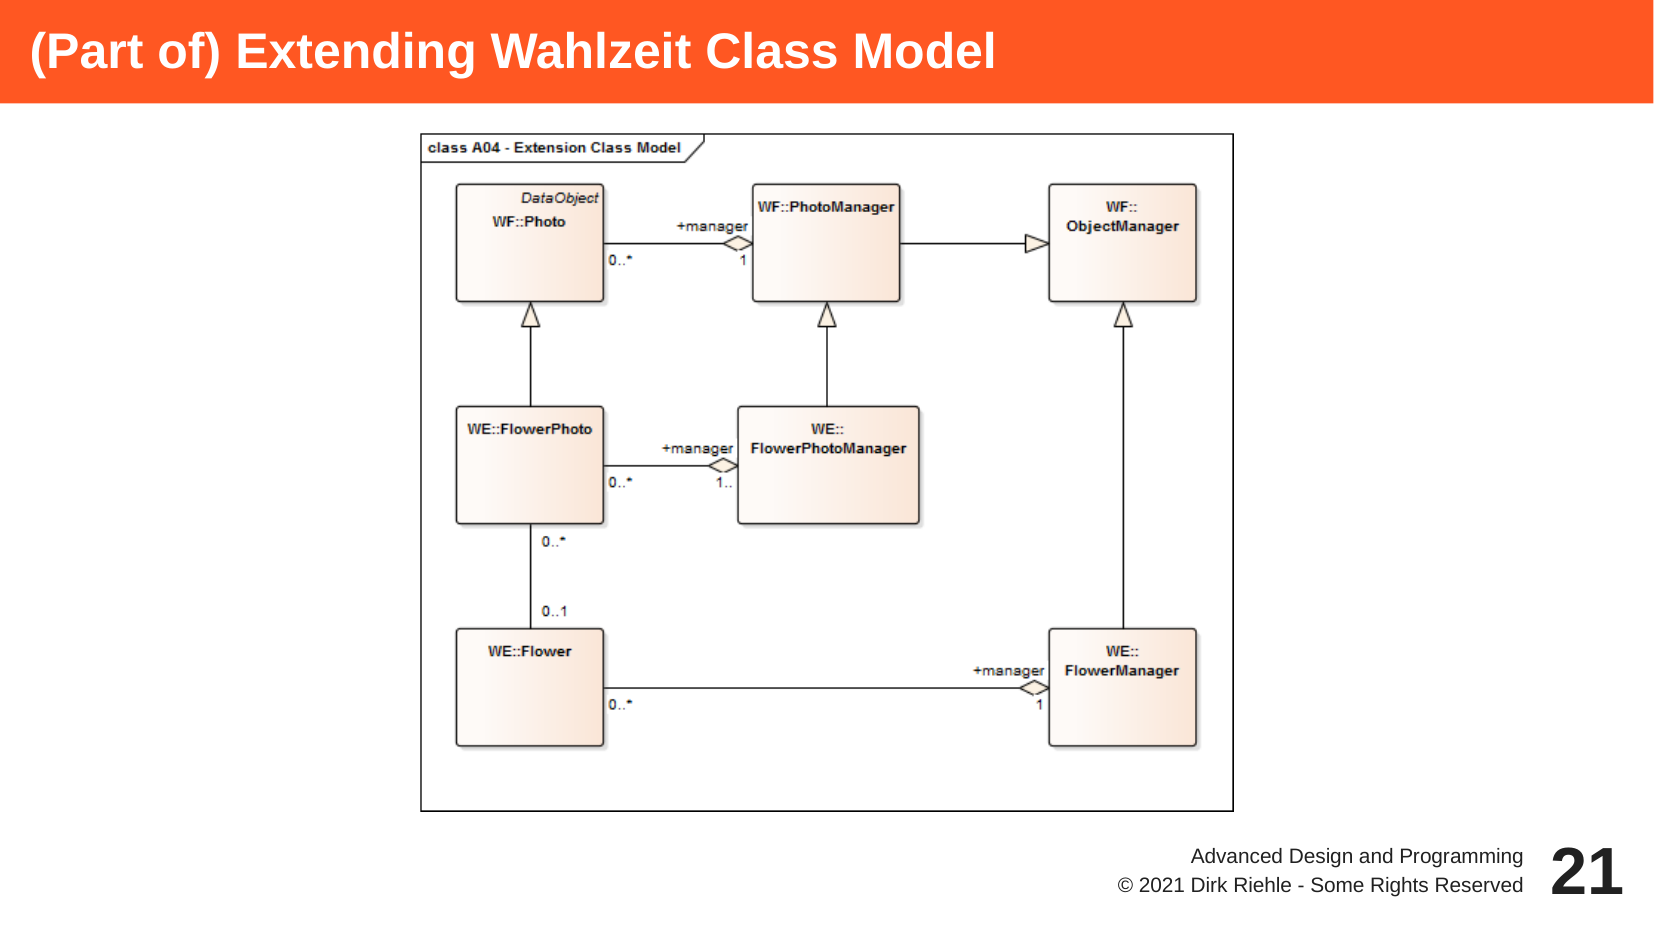

# (Part of) Extending Wahlzeit Class Model
Advanced Design and Programming
21
© 2021 Dirk Riehle - Some Rights Reserved